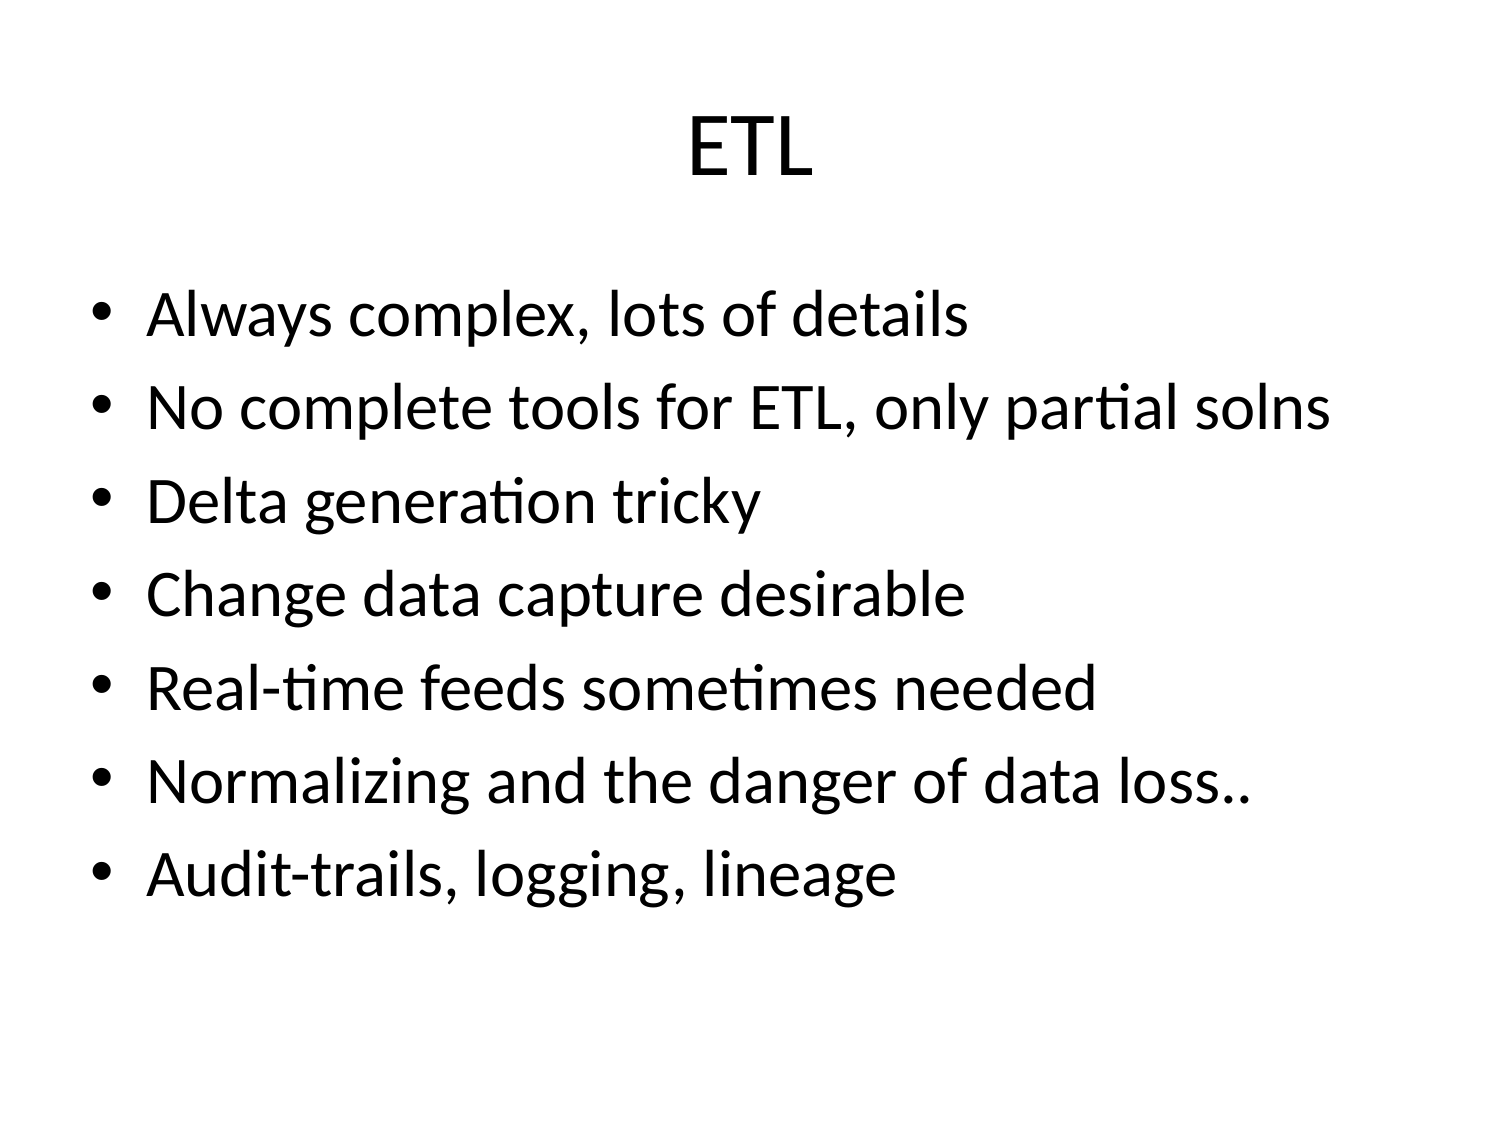

# ETL
Always complex, lots of details
No complete tools for ETL, only partial solns
Delta generation tricky
Change data capture desirable
Real-time feeds sometimes needed
Normalizing and the danger of data loss..
Audit-trails, logging, lineage